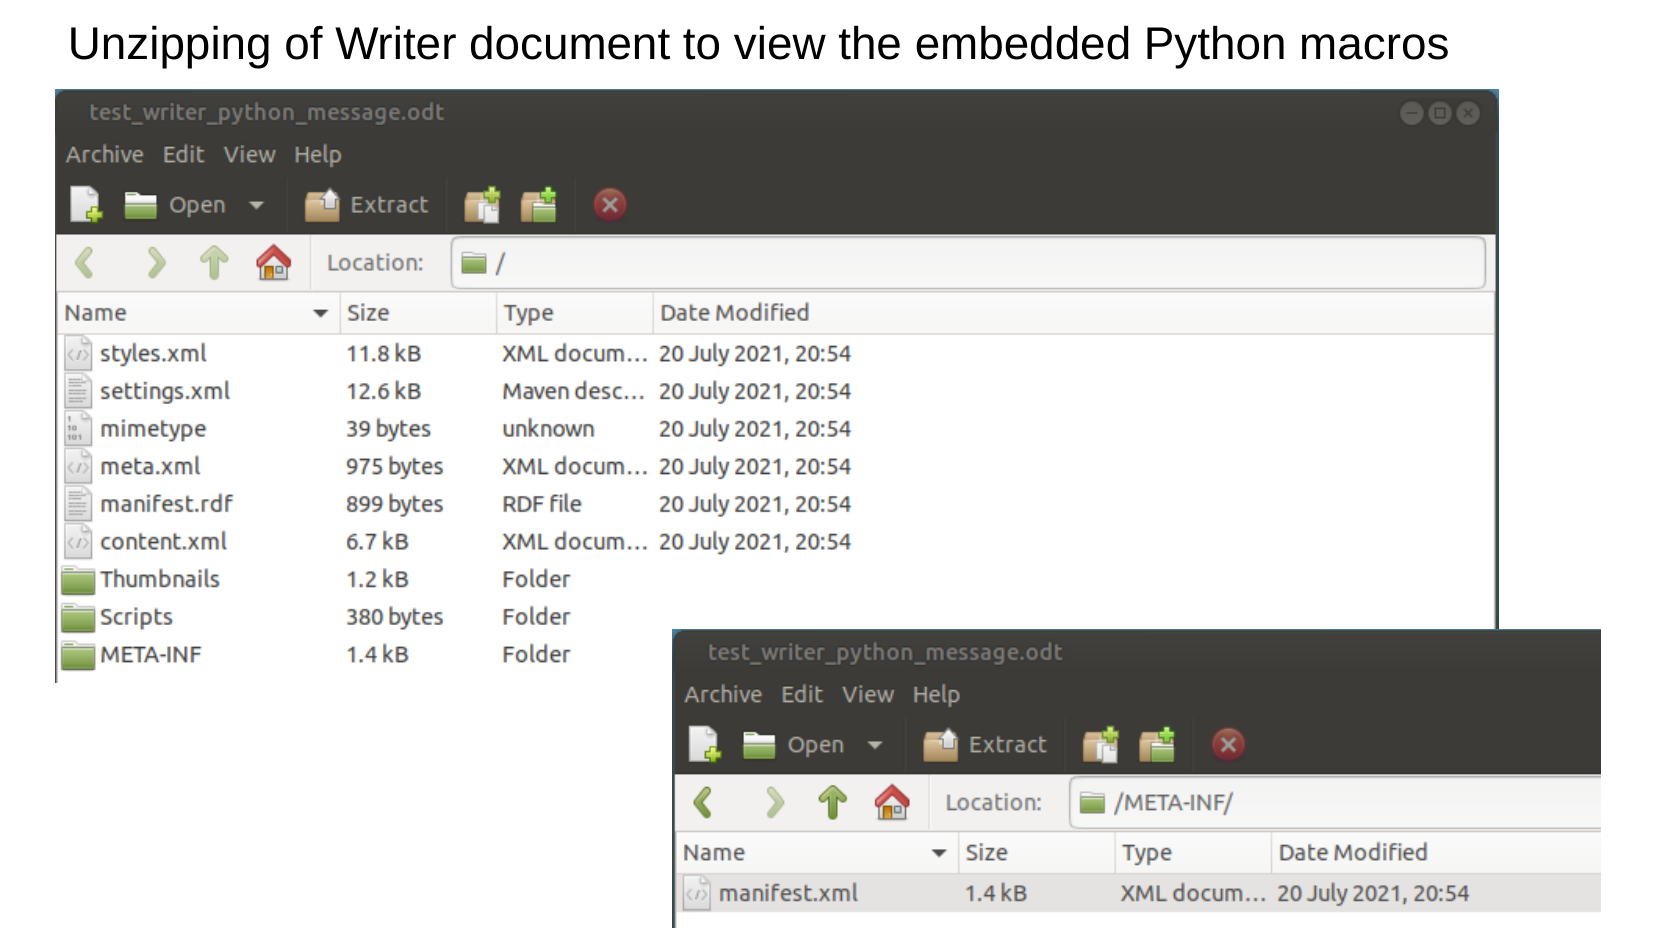

# Unzipping of Writer document to view the embedded Python macros